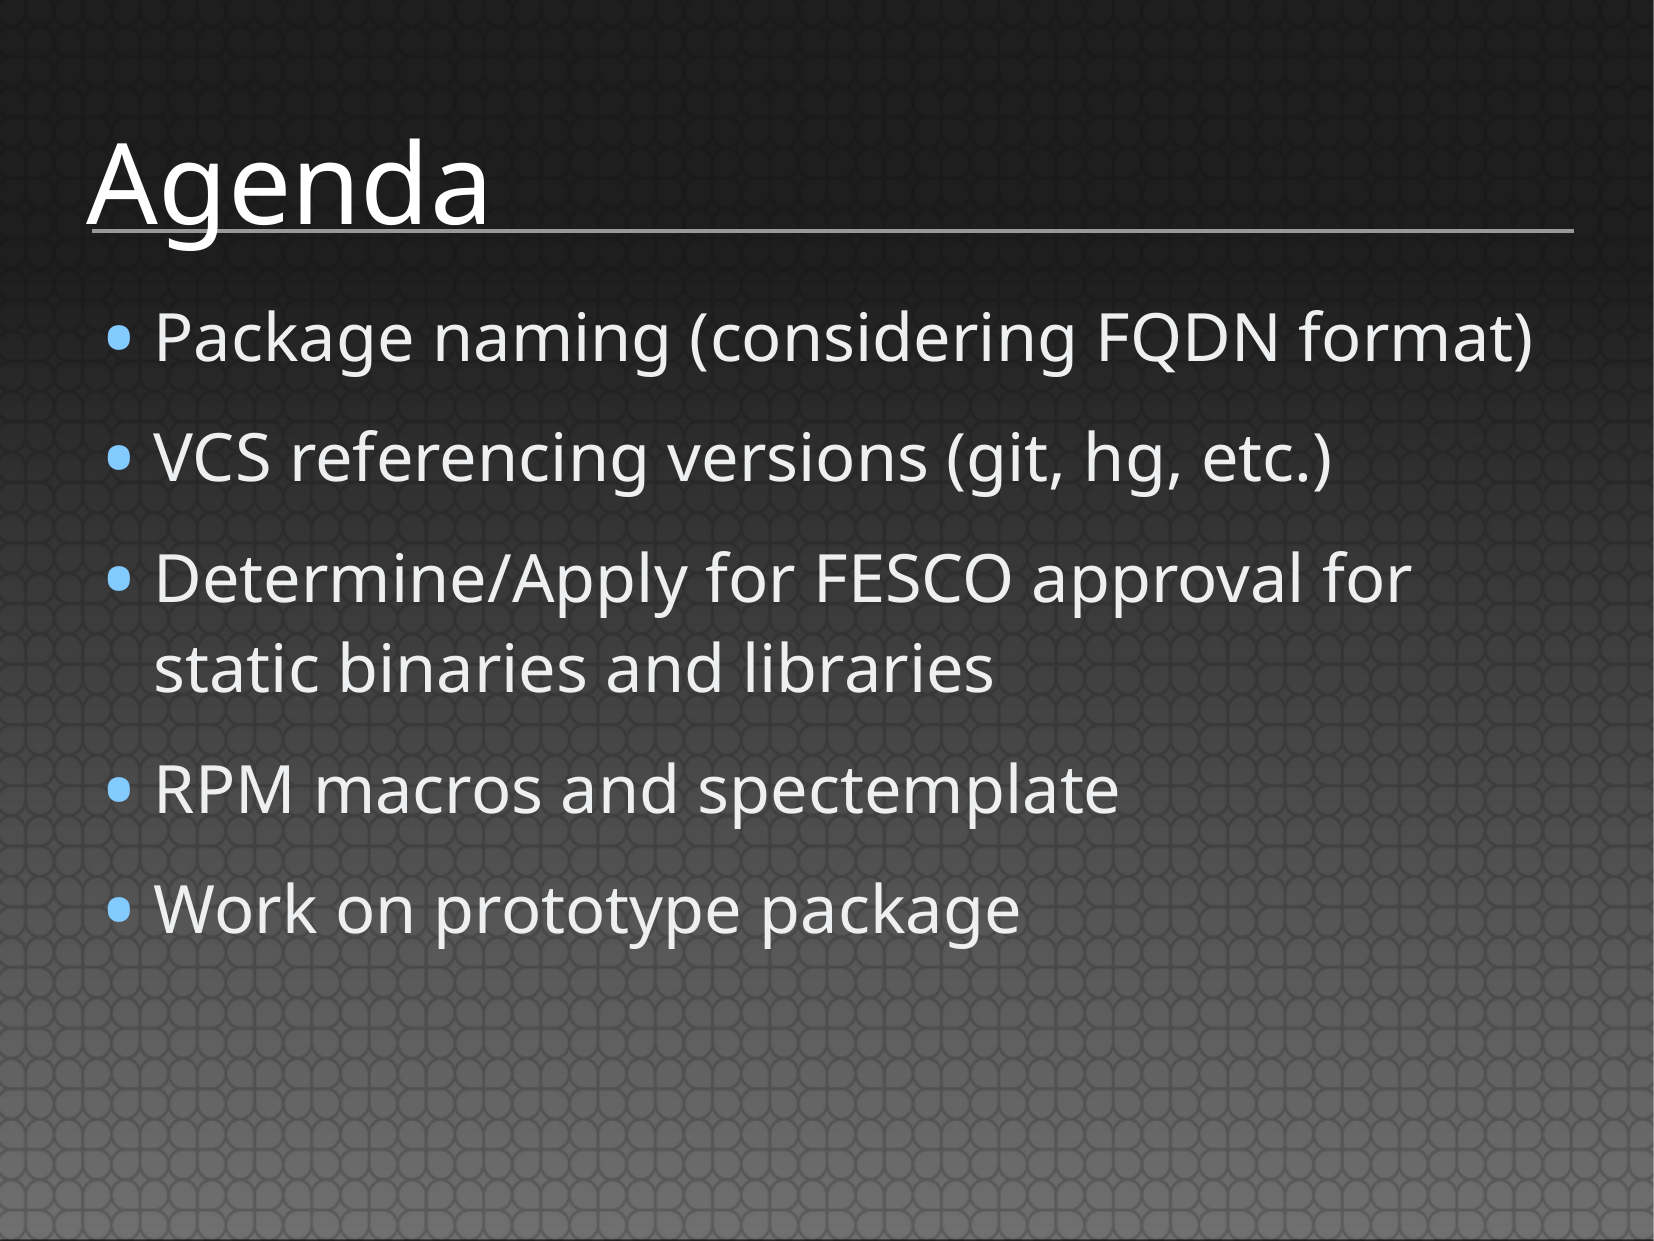

# Agenda
Package naming (considering FQDN format)
VCS referencing versions (git, hg, etc.)
Determine/Apply for FESCO approval for static binaries and libraries
RPM macros and spectemplate
Work on prototype package